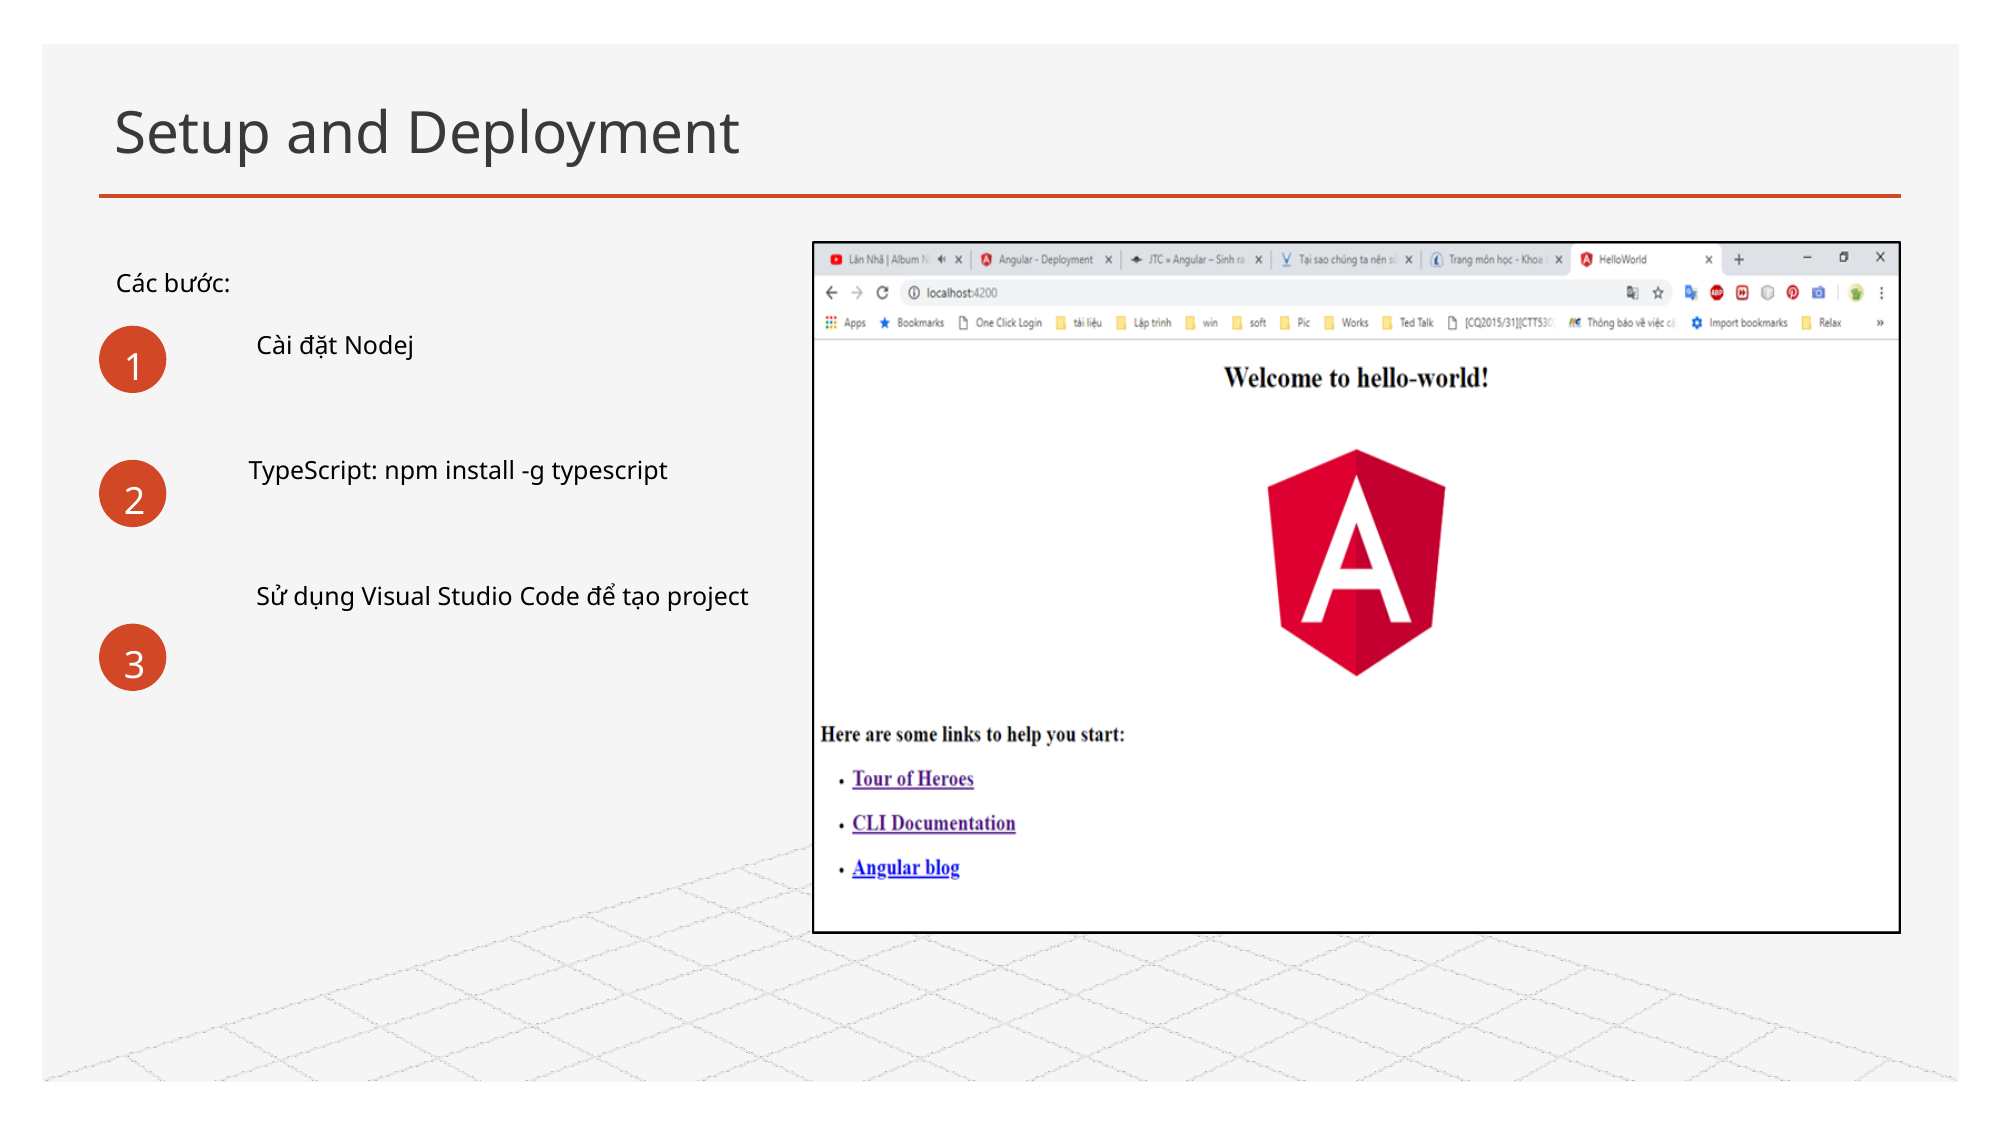

# Setup and Deployment
Các bước:
Cài đặt Nodej
TypeScript: npm install -g typescript
Sử dụng Visual Studio Code để tạo project
1
2
3